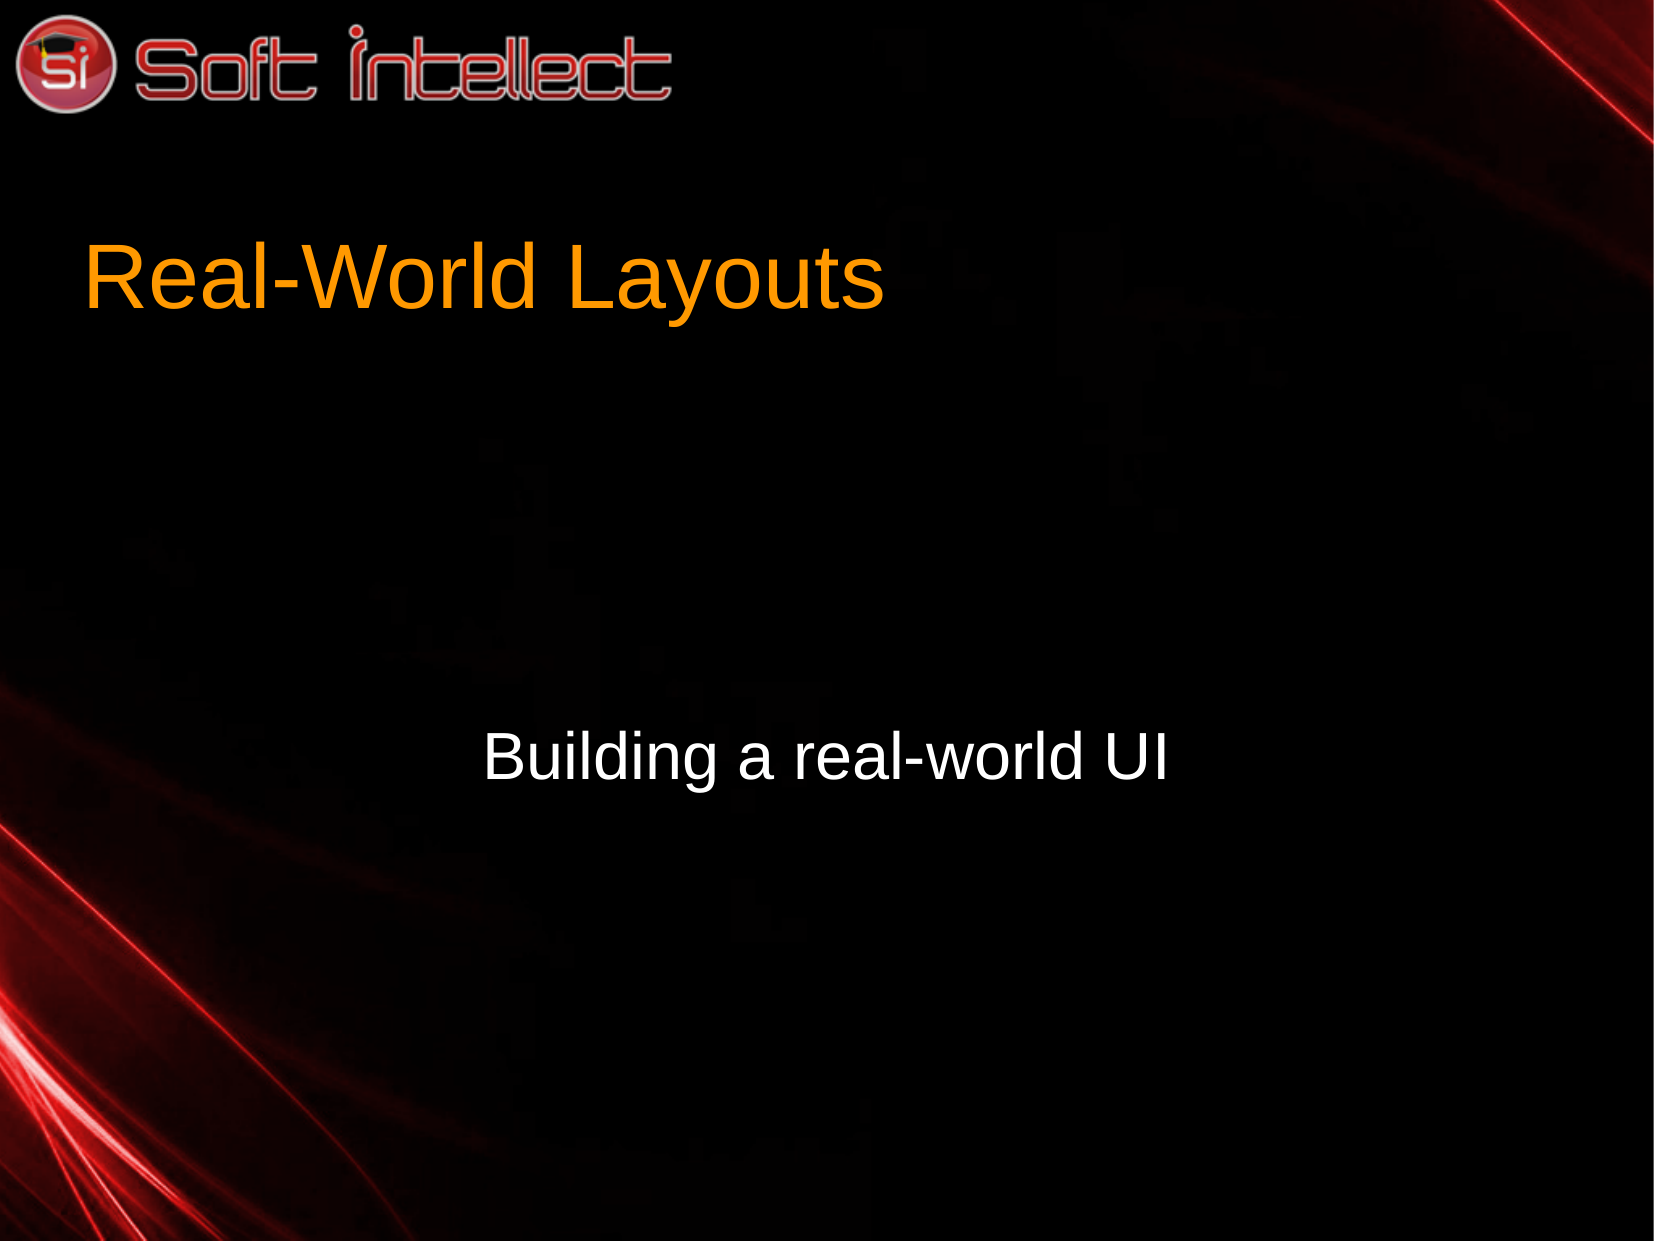

# Real-World Layouts
Building a real-world UI